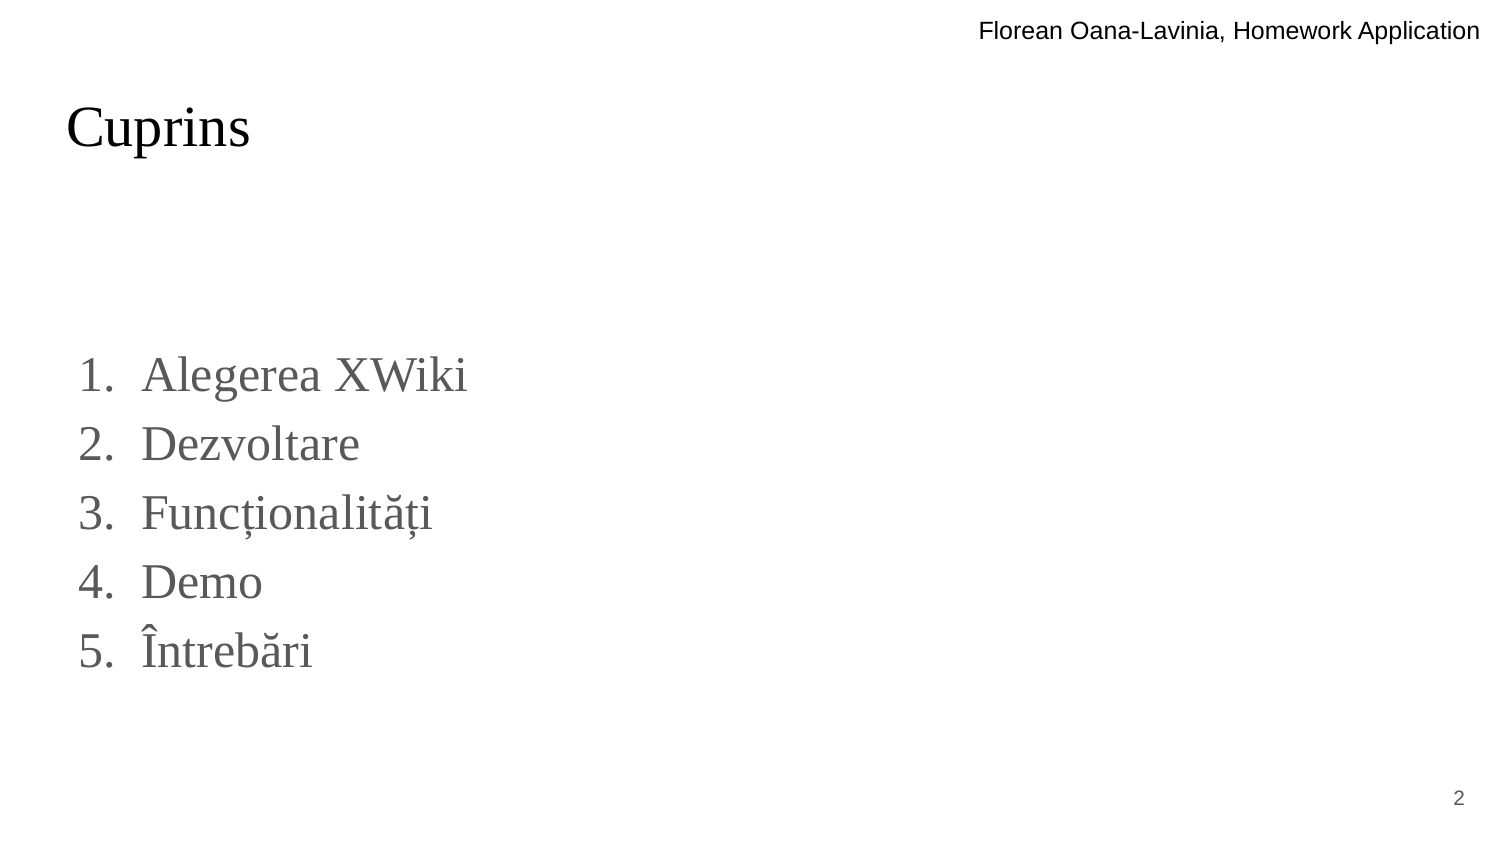

Florean Oana-Lavinia, Homework Application
# Cuprins
Alegerea XWiki
Dezvoltare
Funcționalități
Demo
Întrebări